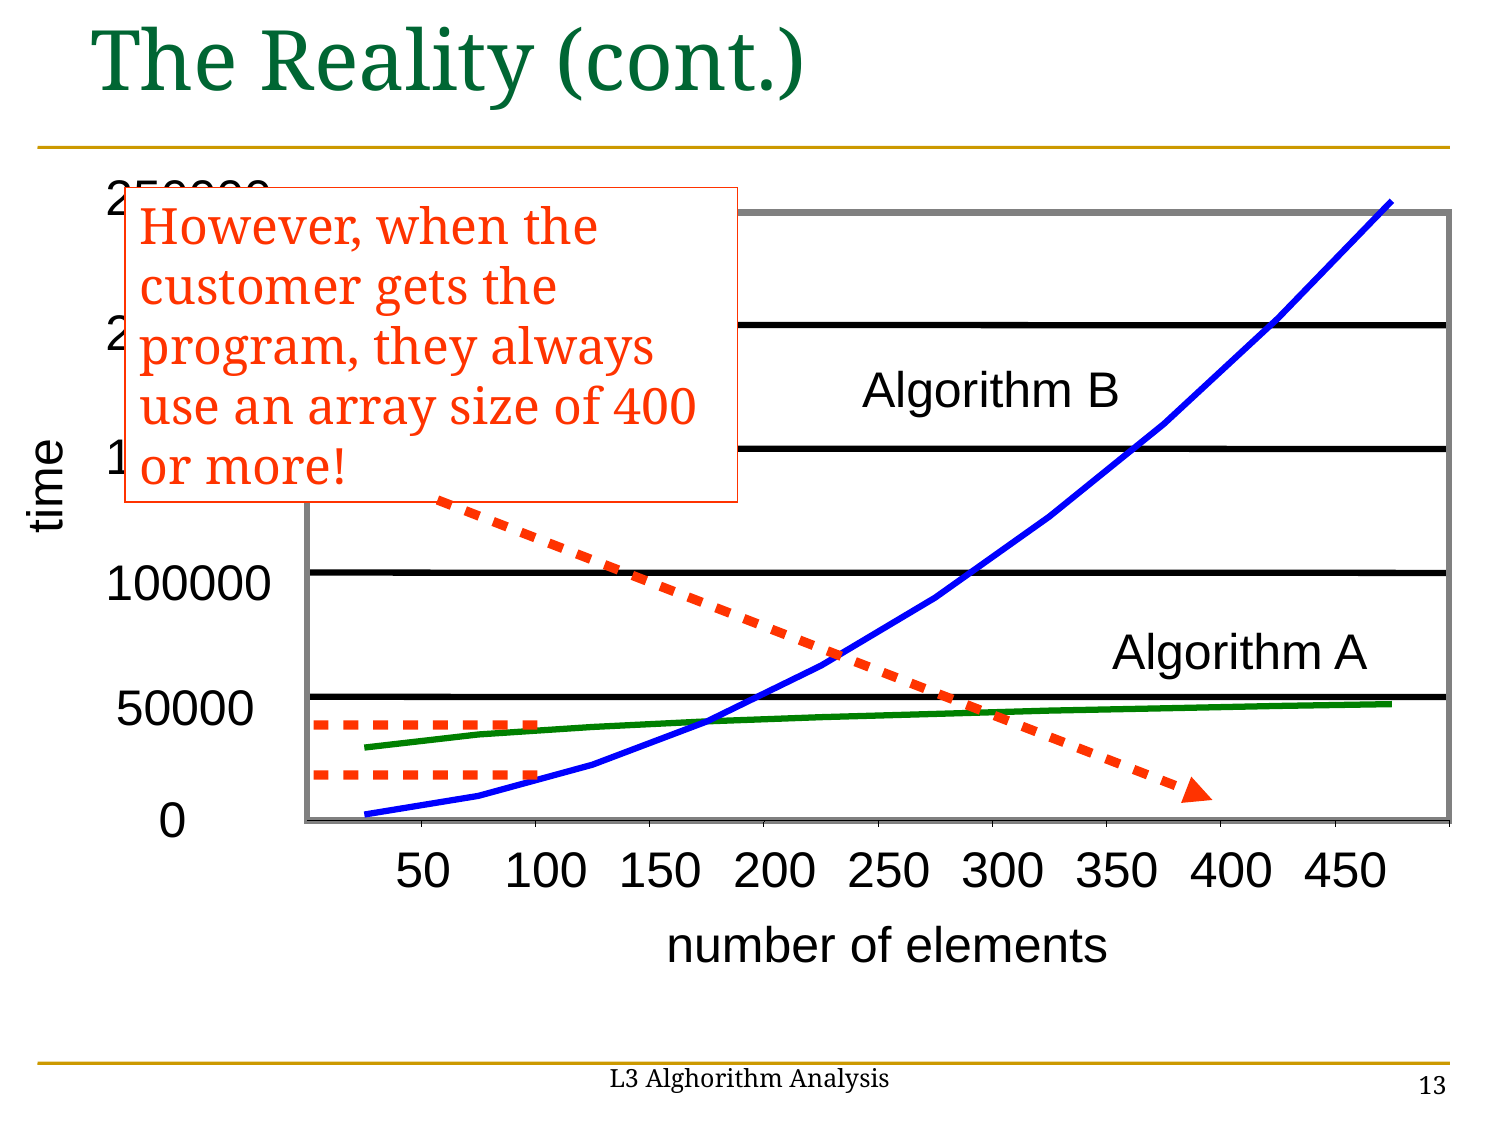

# The Reality (cont.)
250000
However, when the customer gets the program, they always use an array size of 400 or more!
200000
Algorithm B
150000
time
100000
Algorithm A
50000
0
50
100
150
200
250
300
350
400
450
number of elements
L3 Alghorithm Analysis